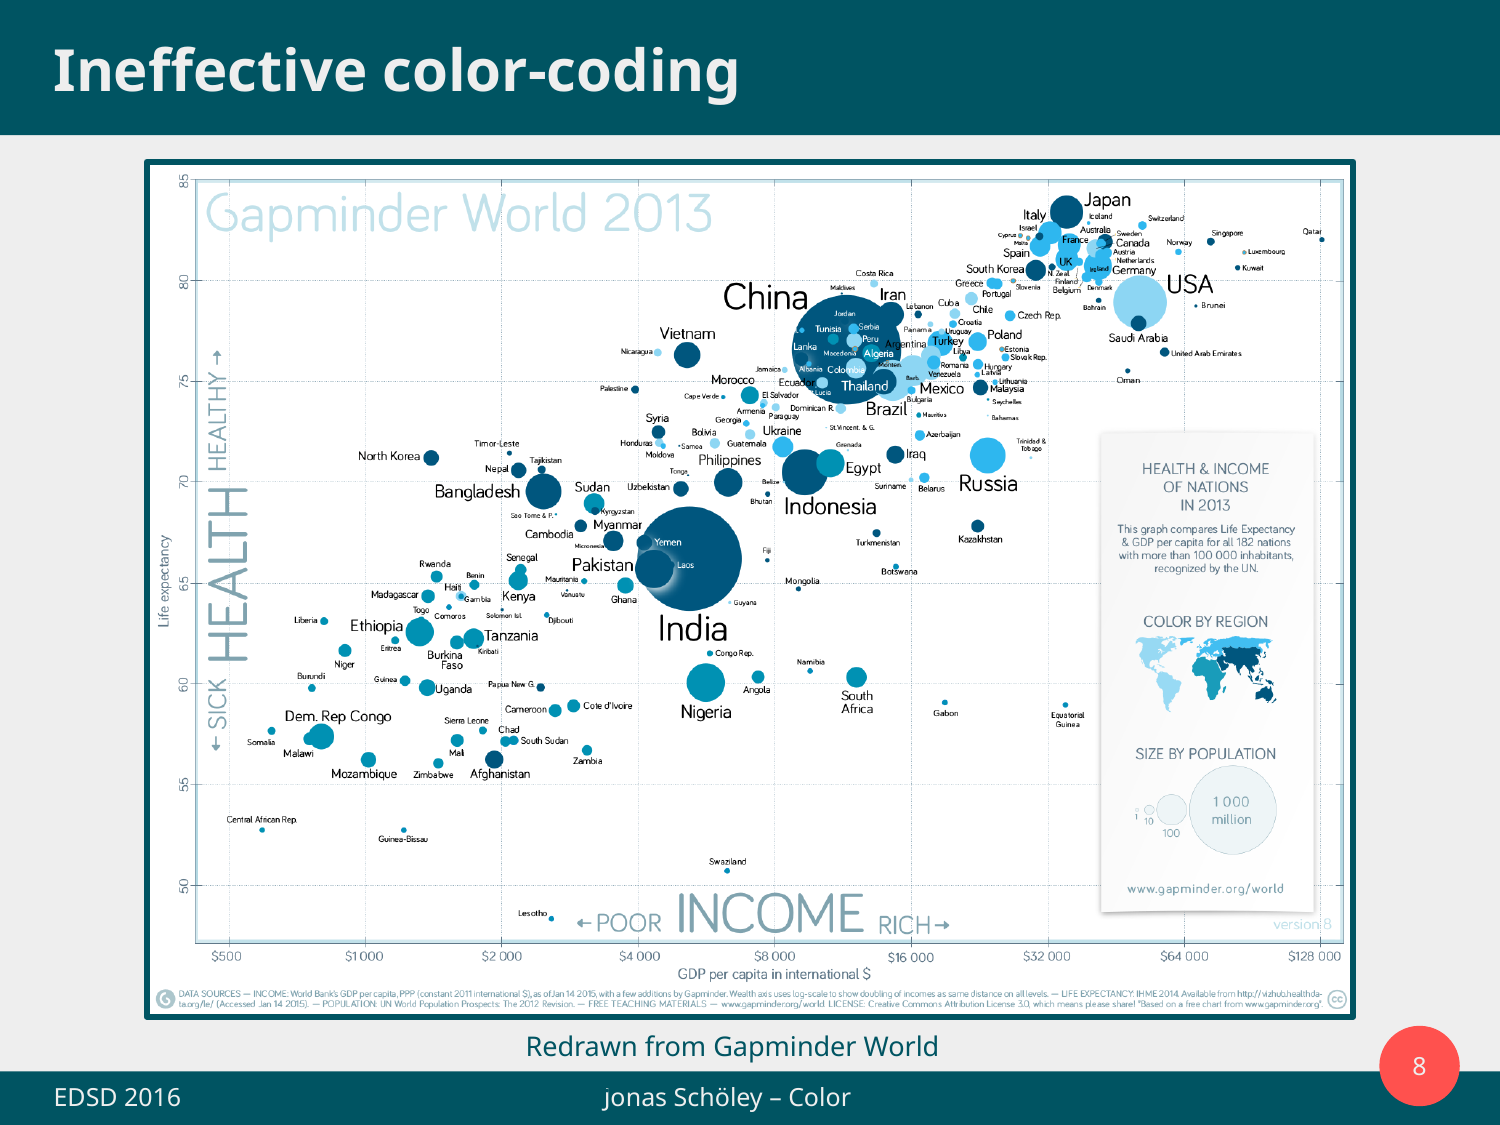

# Ineffective color-coding
8
Redrawn from Gapminder World (2014).
EDSD 2016
Jonas Schöley – Color